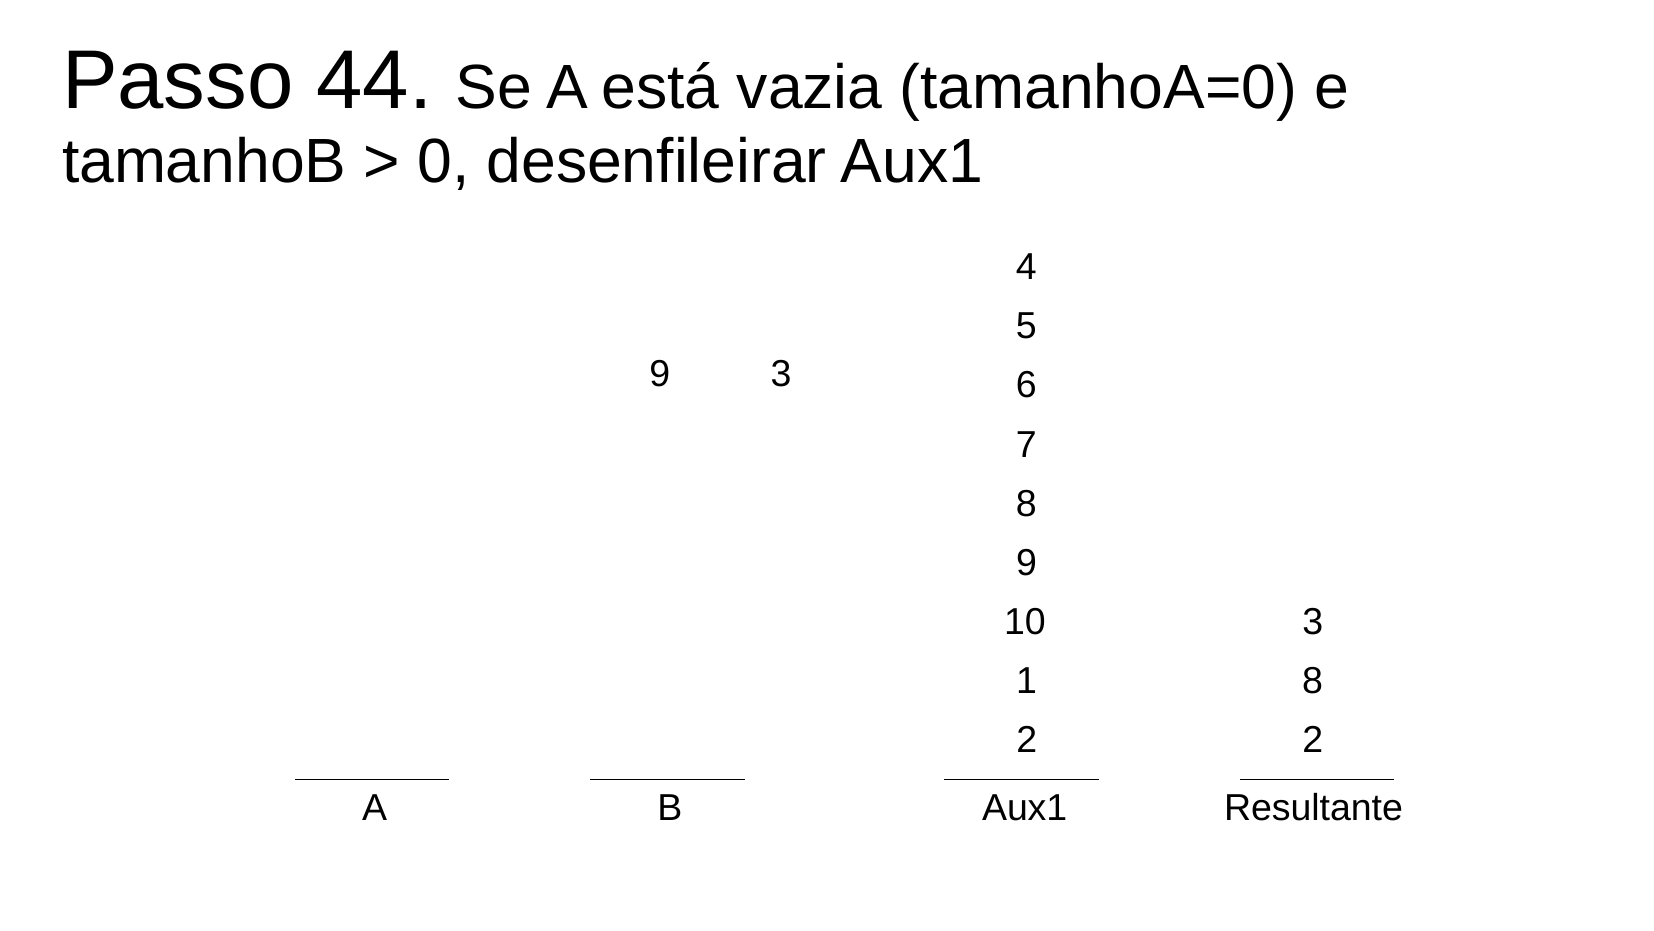

Passo 44. Se A está vazia (tamanhoA=0) e tamanhoB > 0, desenfileirar Aux1
4
5
9
3
6
7
8
9
10
3
1
8
2
2
A
B
Aux1
Resultante